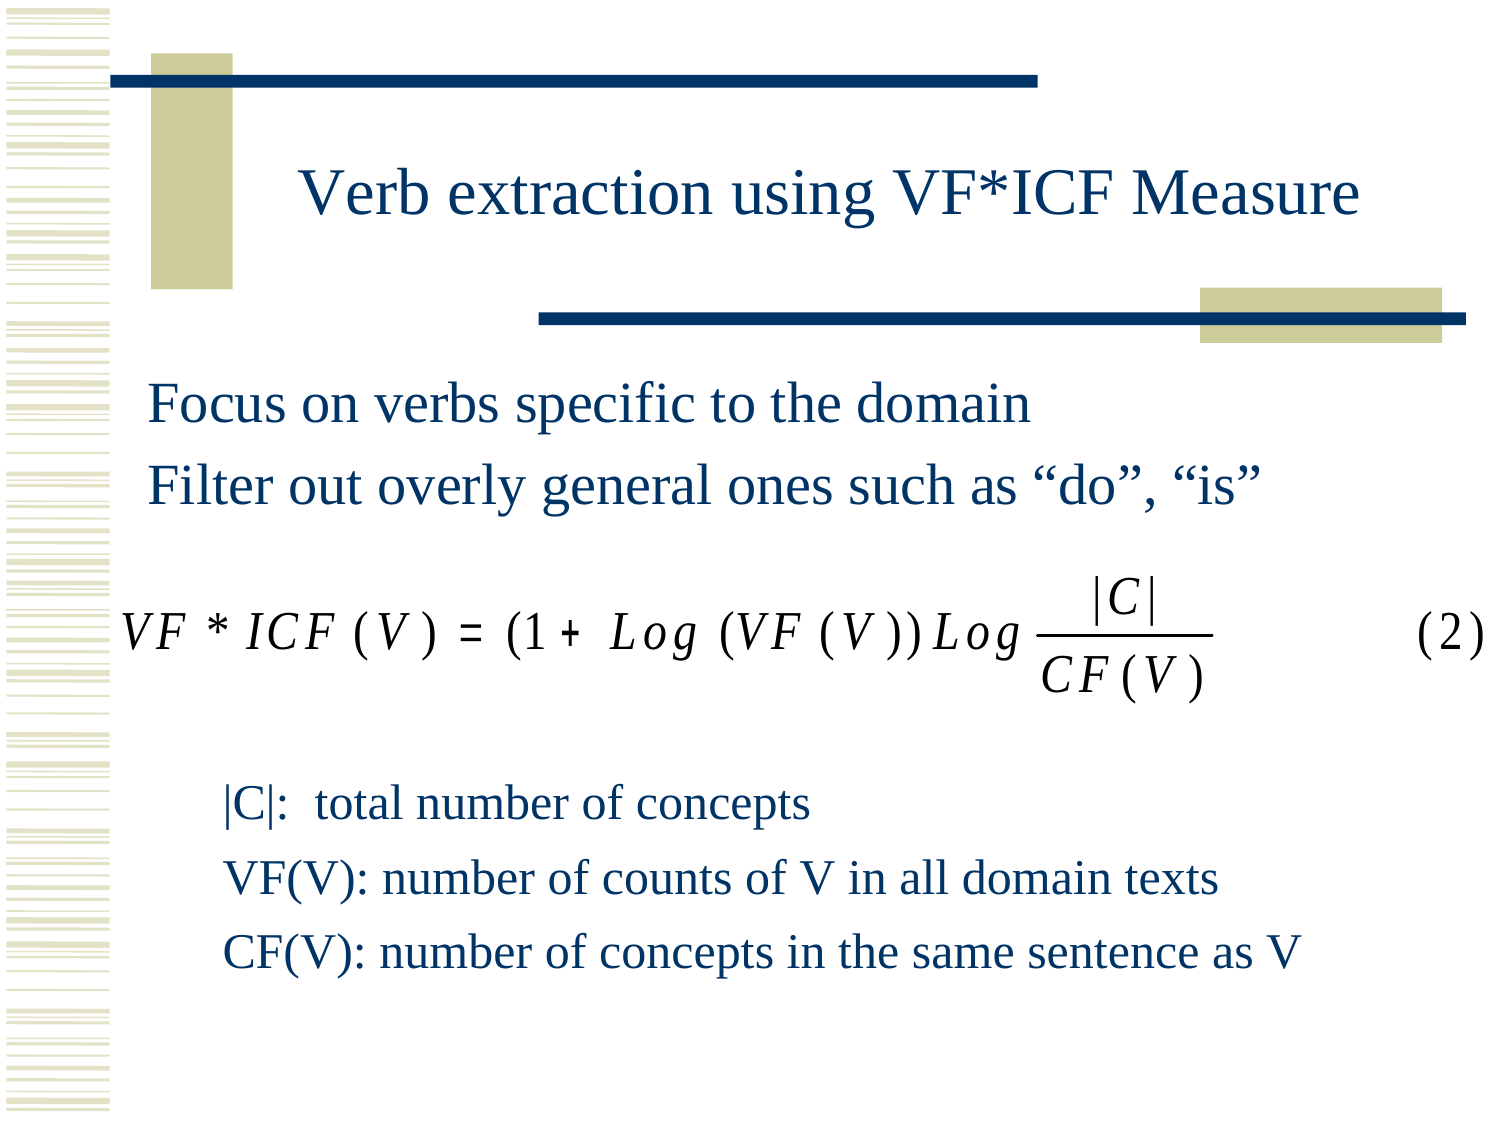

# Verb extraction using VF*ICF Measure
Focus on verbs specific to the domain
Filter out overly general ones such as “do”, “is”
|C|: total number of concepts
VF(V): number of counts of V in all domain texts
CF(V): number of concepts in the same sentence as V